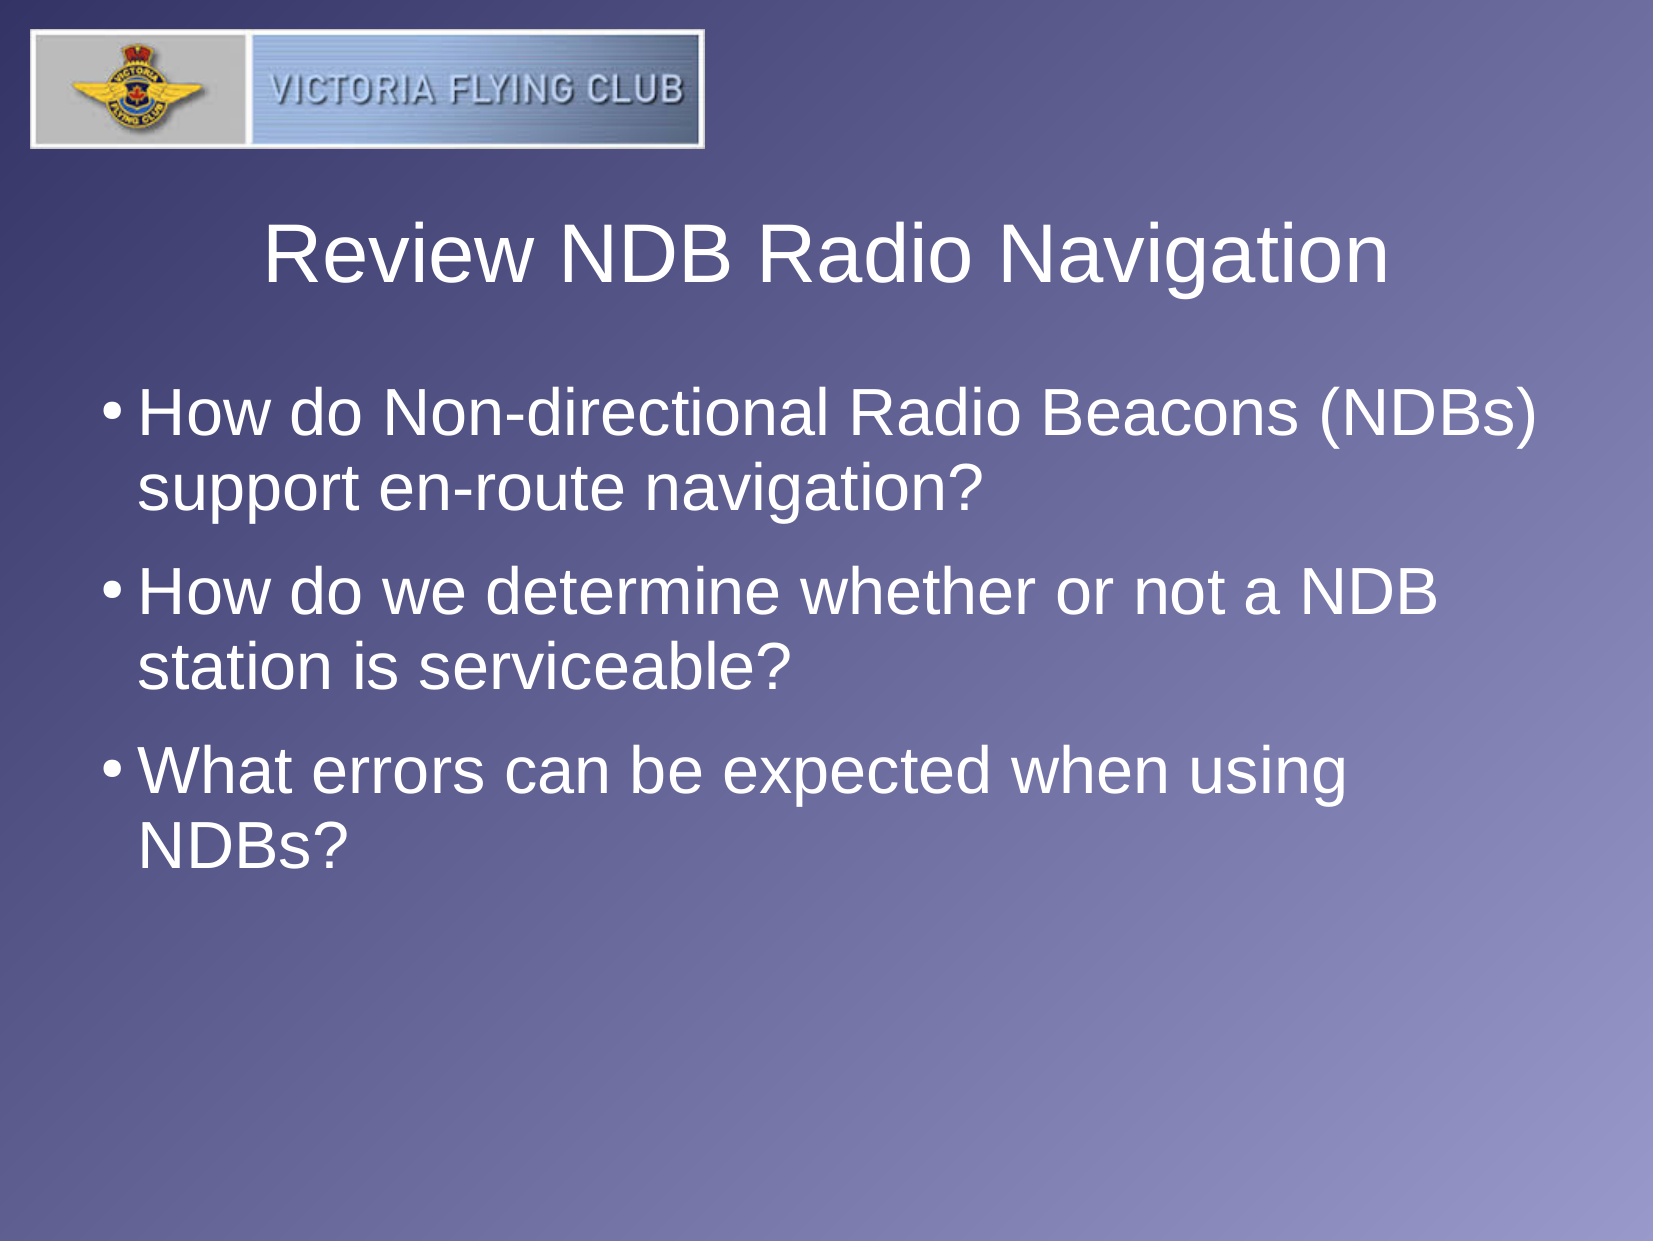

# Review NDB Radio Navigation
How do Non-directional Radio Beacons (NDBs) support en-route navigation?
How do we determine whether or not a NDB station is serviceable?
What errors can be expected when using NDBs?